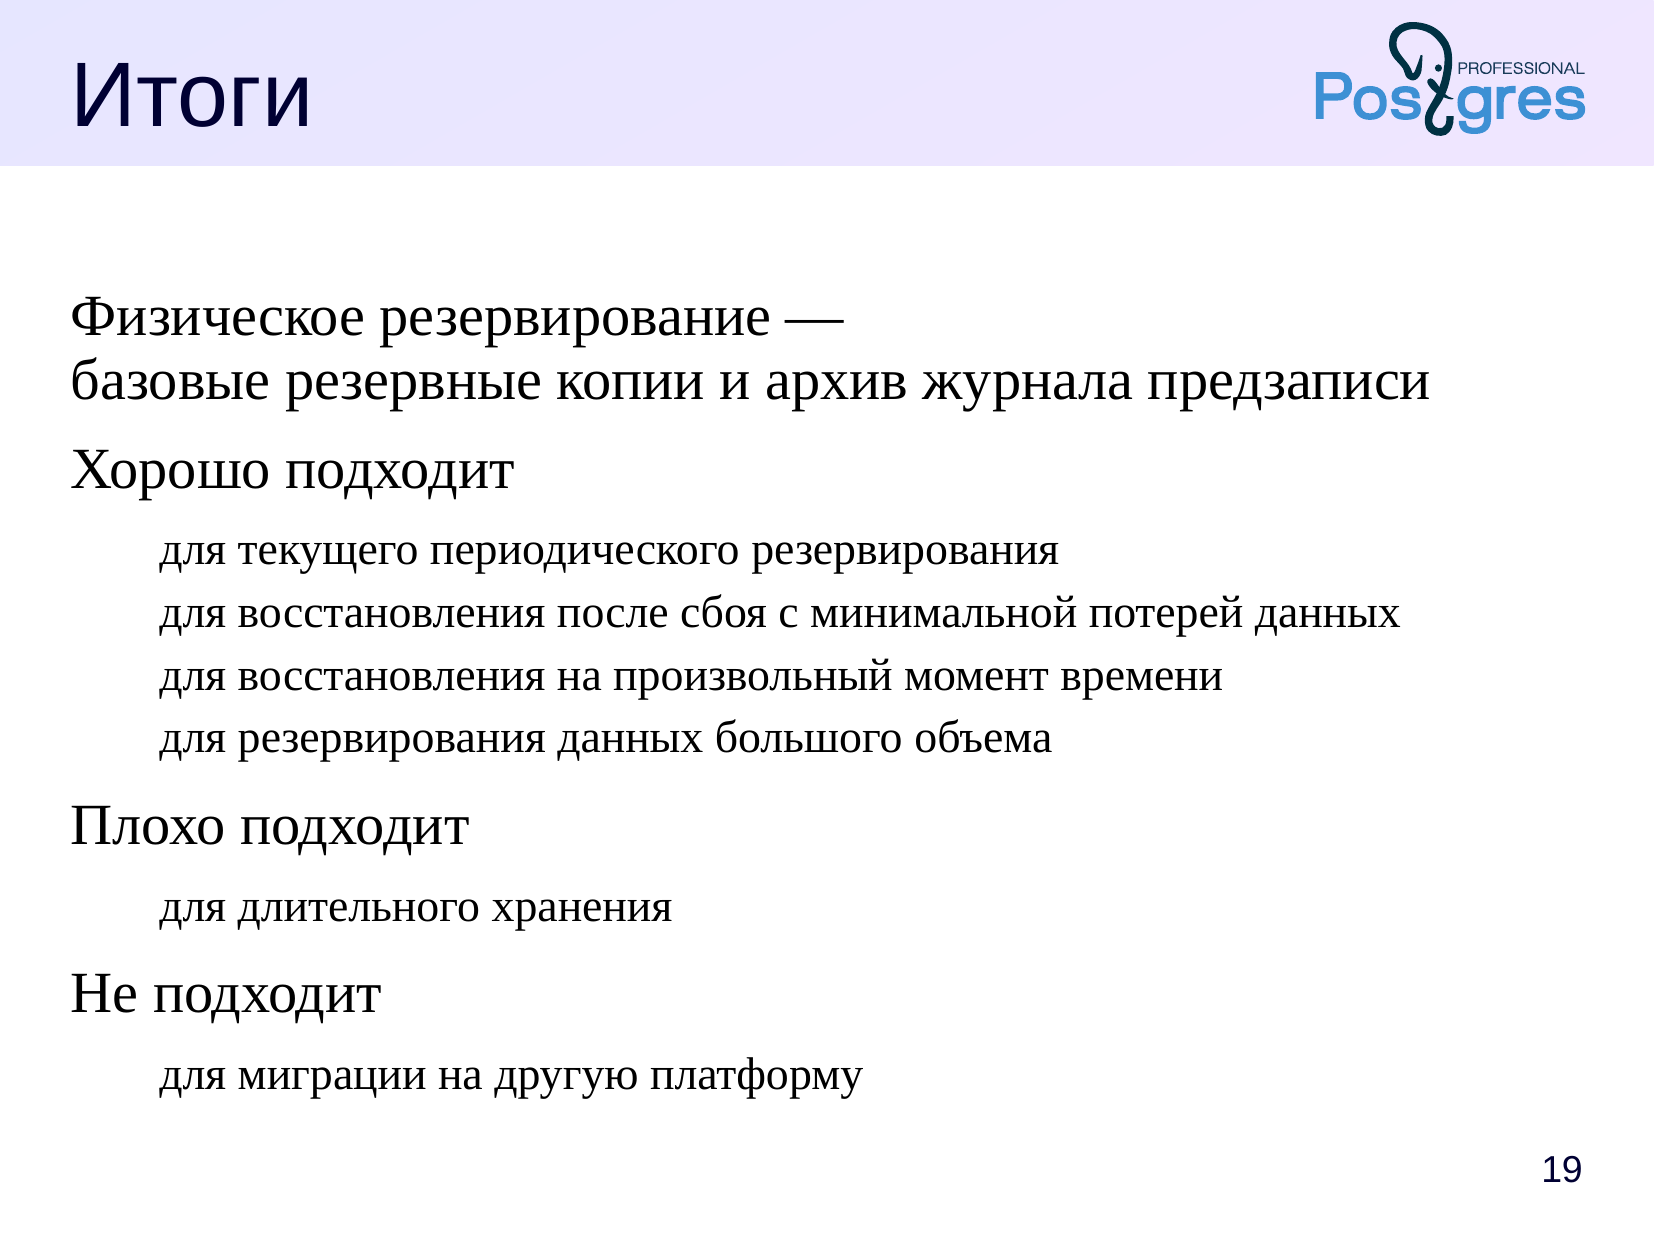

# Итоги
Физическое резервирование —
базовые резервные копии и архив журнала предзаписи
Хорошо подходит
для текущего периодического резервирования
для восстановления после сбоя с минимальной потерей данных
для восстановления на произвольный момент времени
для резервирования данных большого объема
Плохо подходит
для длительного хранения
Не подходит
для миграции на другую платформу